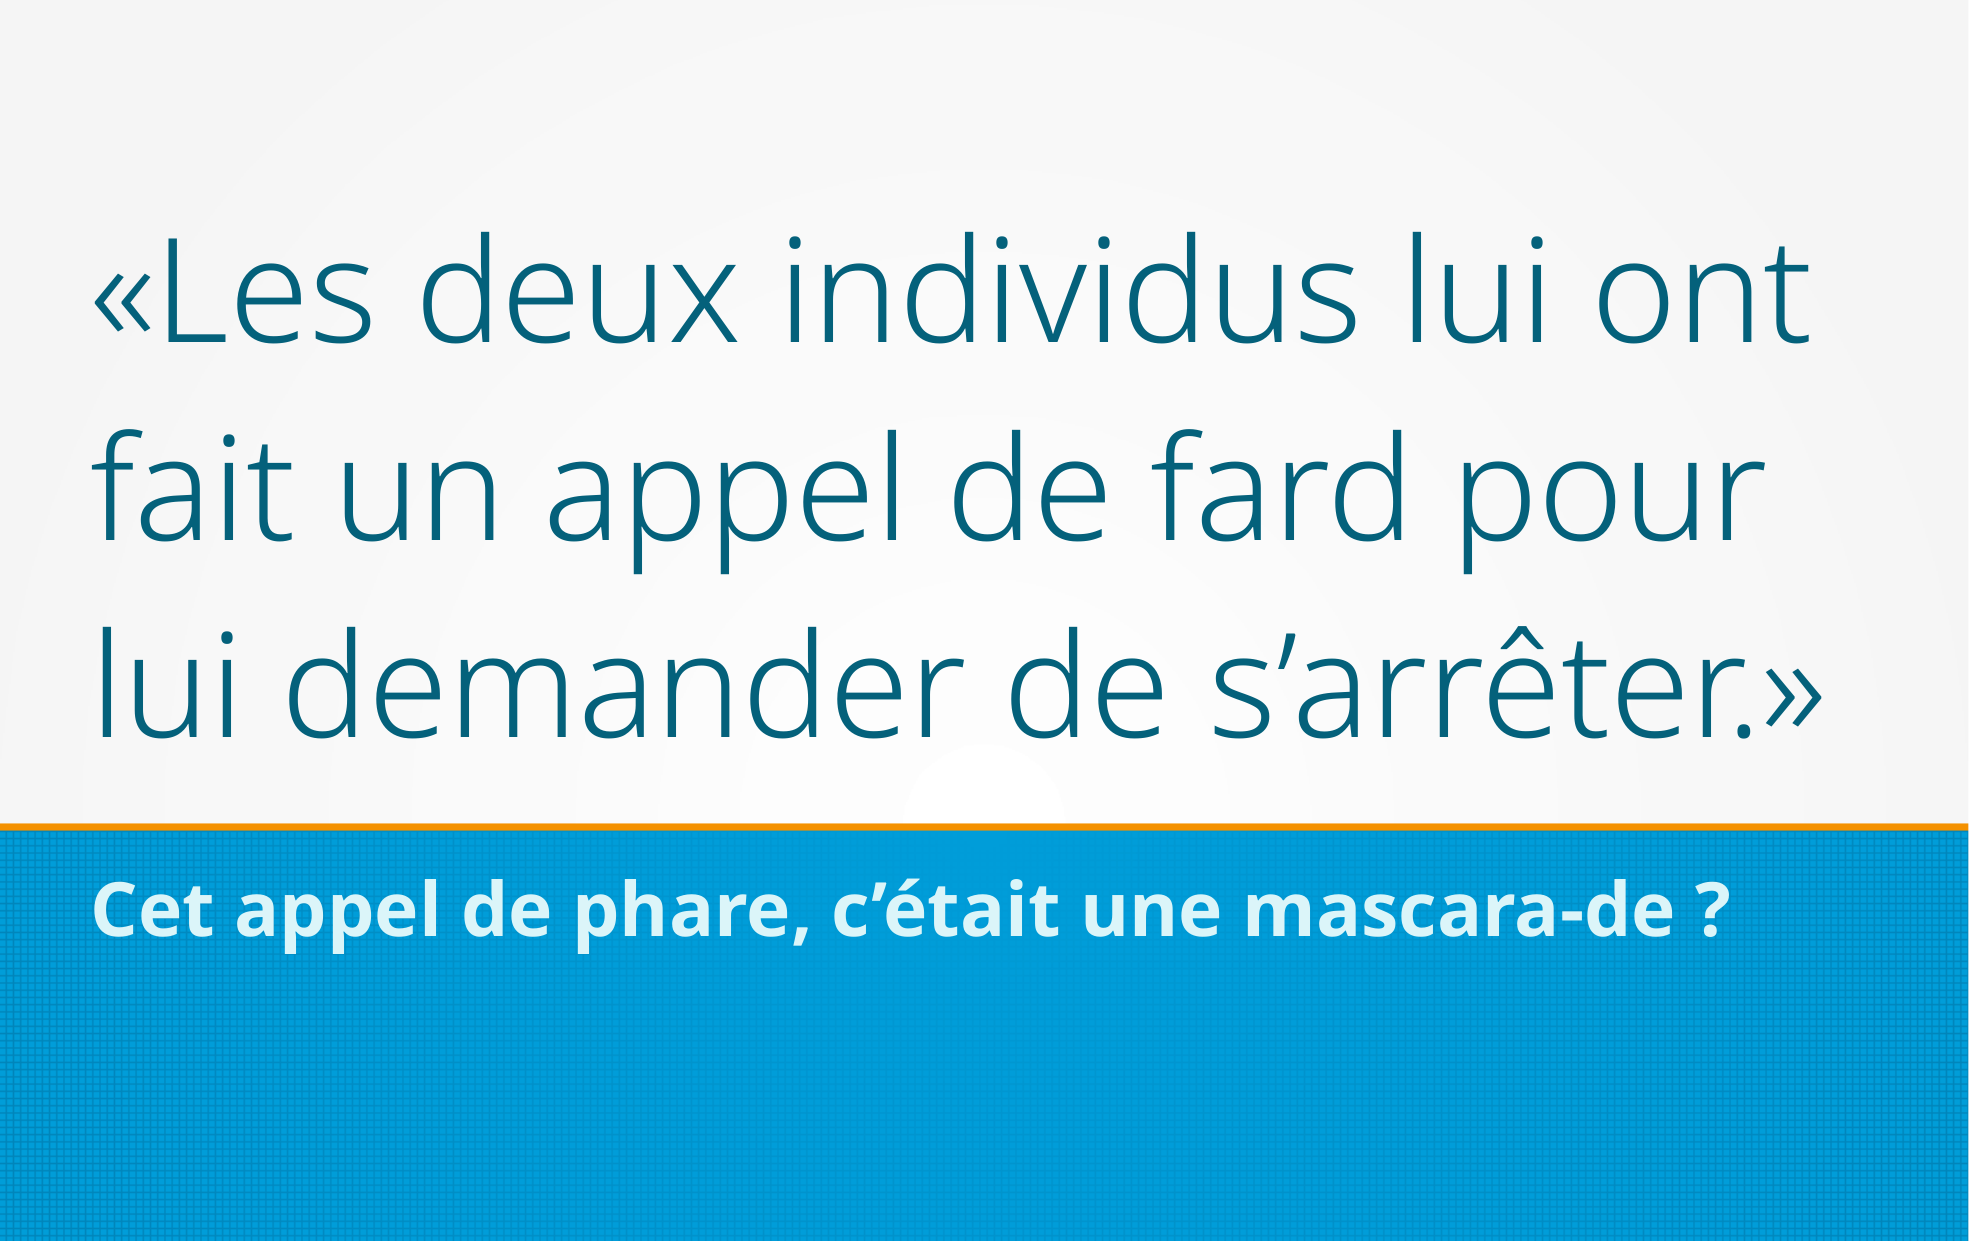

# «Les deux individus lui ont fait un appel de fard pour lui demander de s’arrêter.»
Cet appel de phare, c’était une mascara-de ?